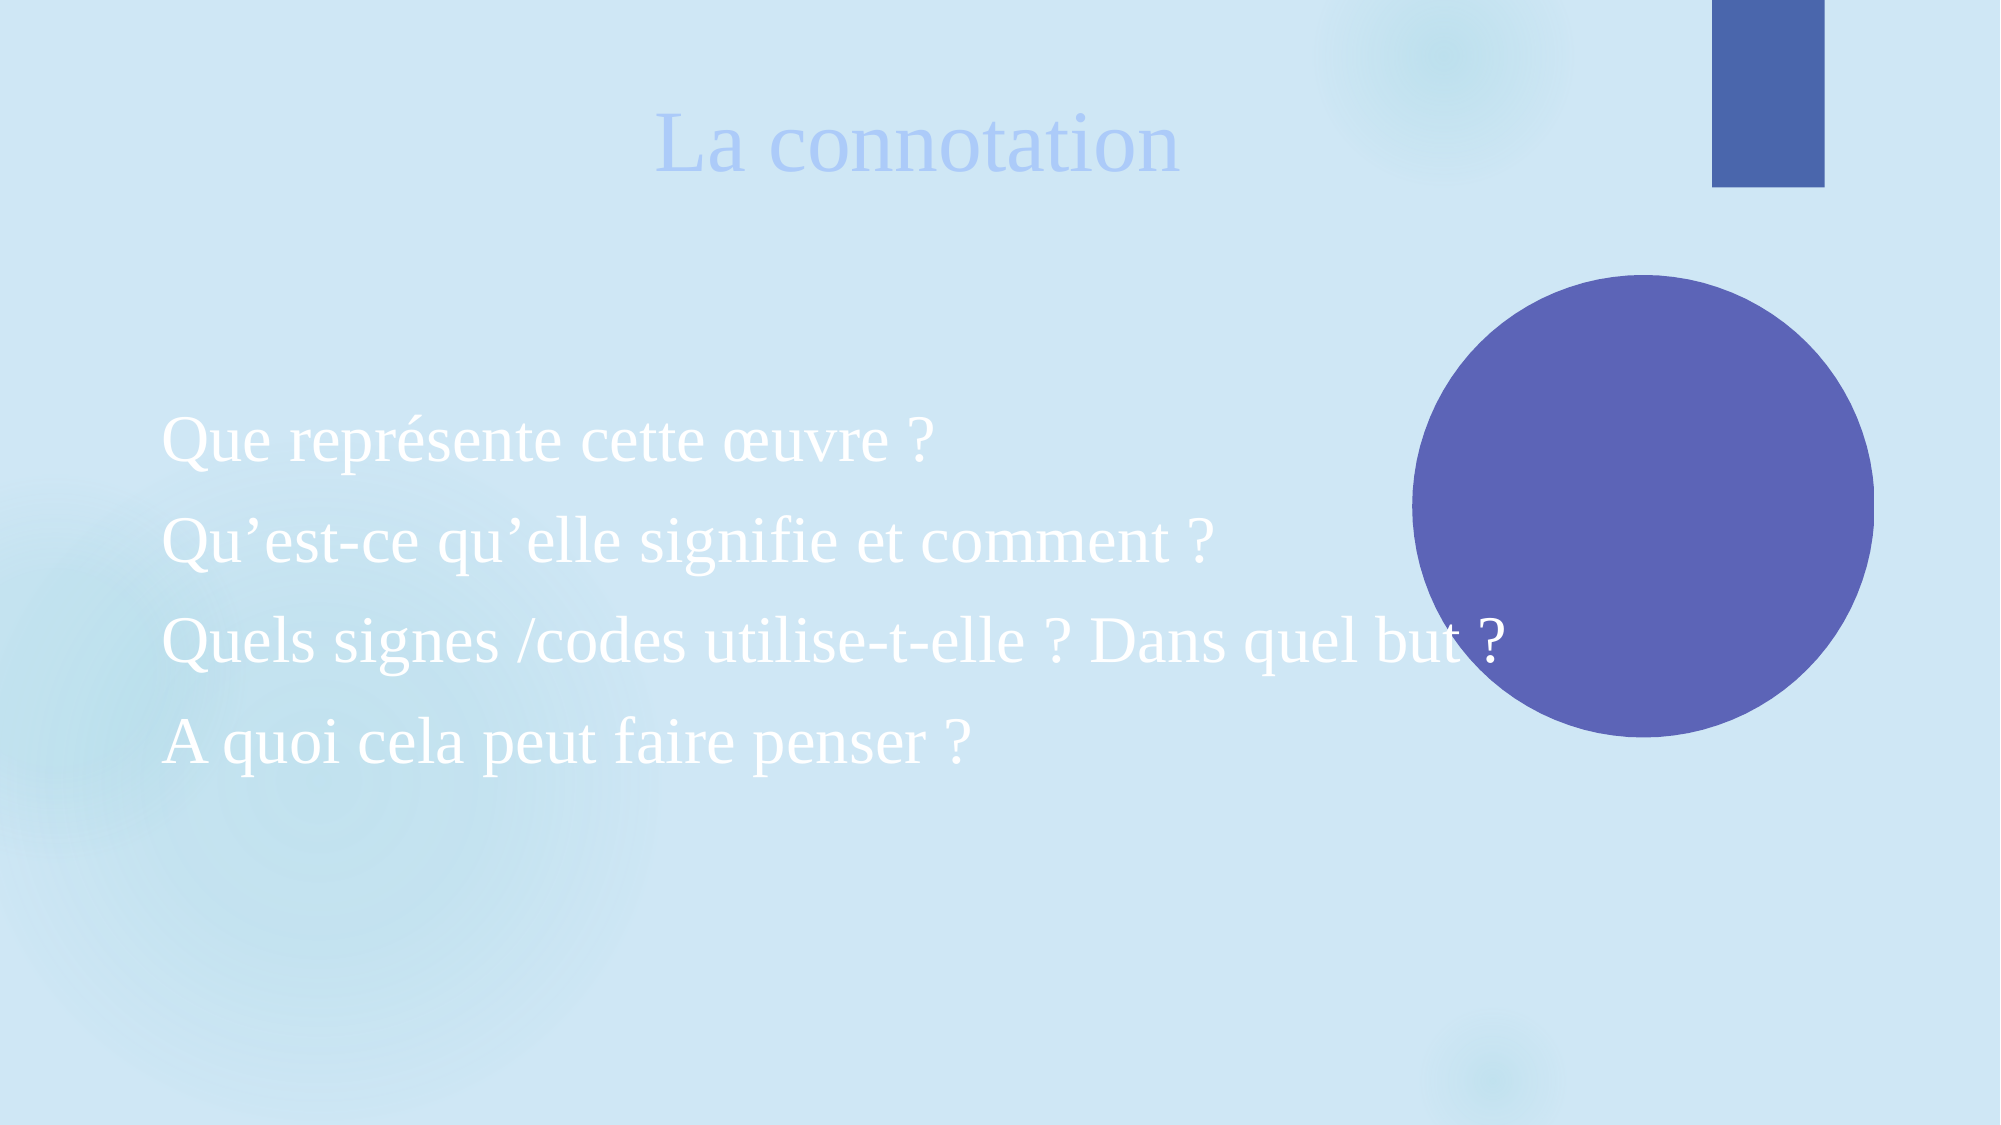

# La connotation
Que représente cette œuvre ?
Qu’est-ce qu’elle signifie et comment ?
Quels signes /codes utilise-t-elle ? Dans quel but ?
A quoi cela peut faire penser ?